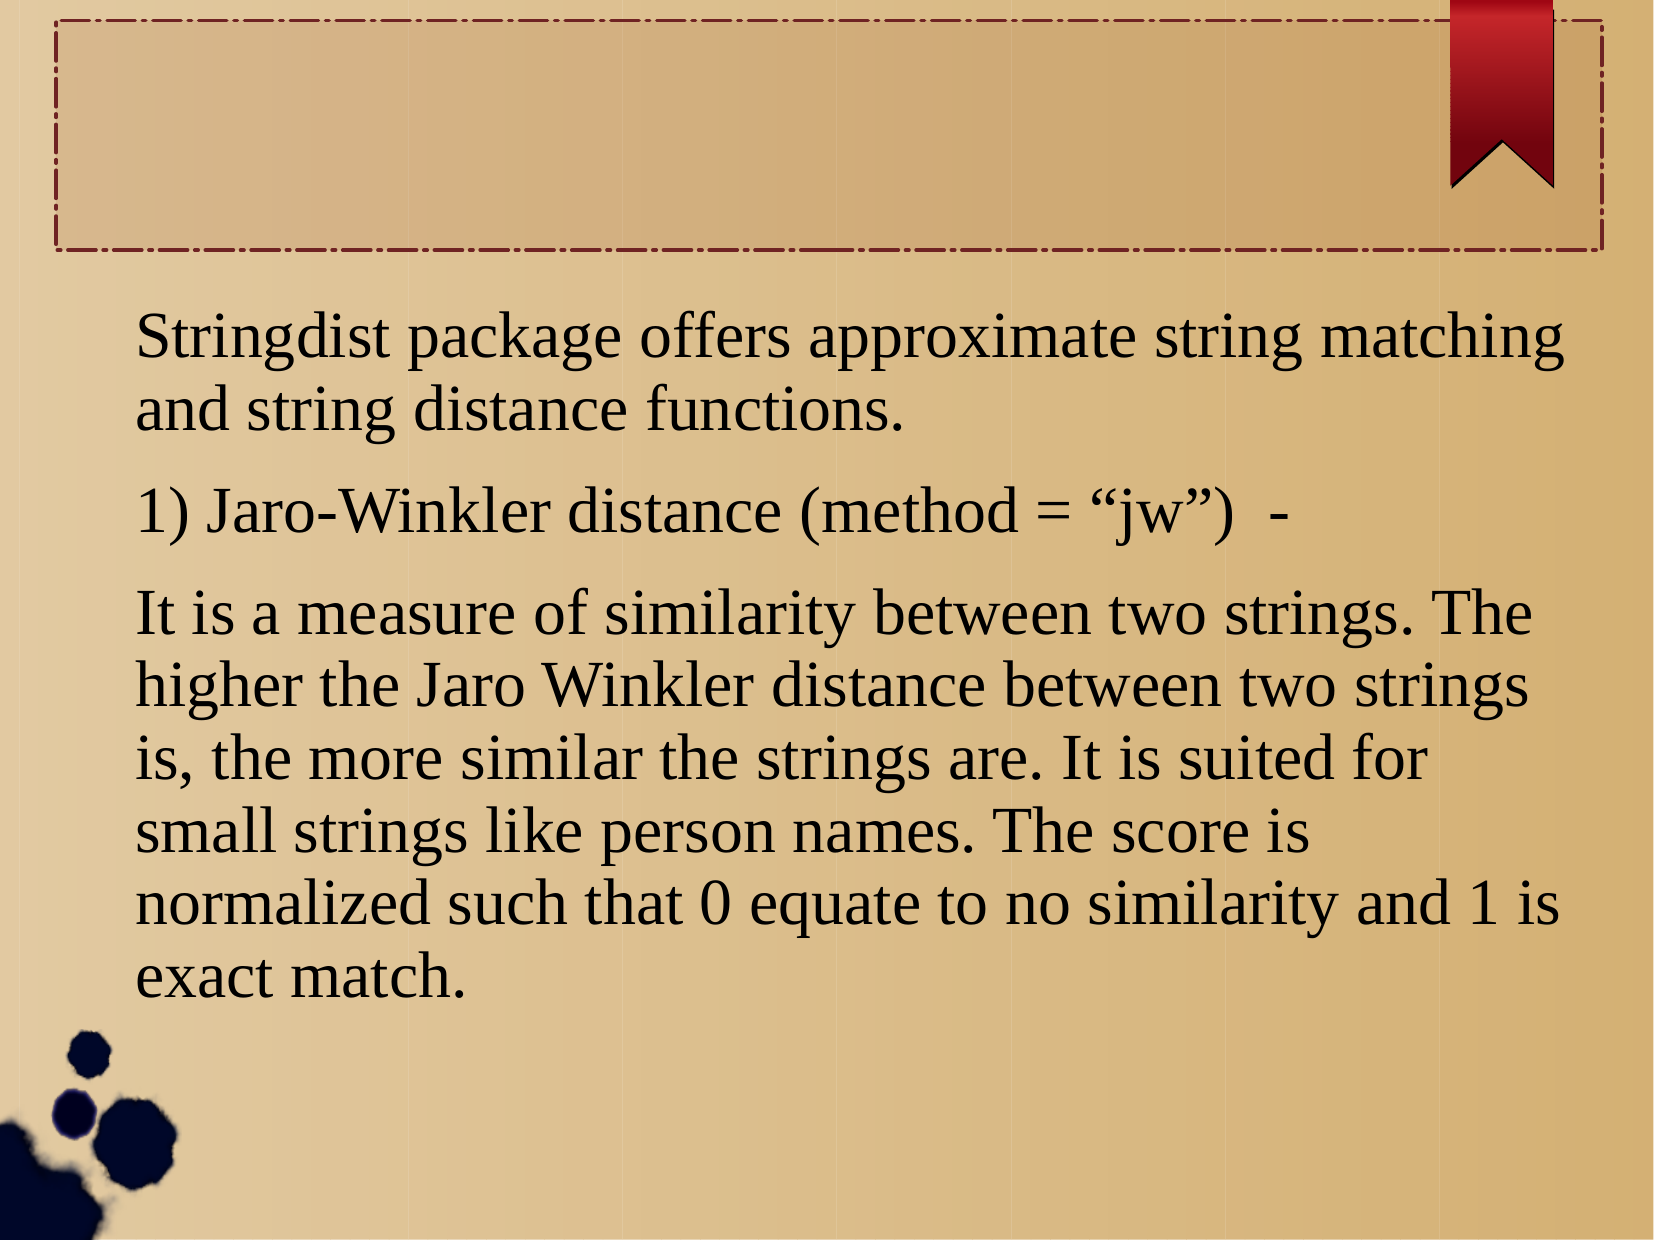

#
Stringdist package offers approximate string matching and string distance functions.
1) Jaro-Winkler distance (method = “jw”) -
It is a measure of similarity between two strings. The higher the Jaro Winkler distance between two strings is, the more similar the strings are. It is suited for small strings like person names. The score is normalized such that 0 equate to no similarity and 1 is exact match.